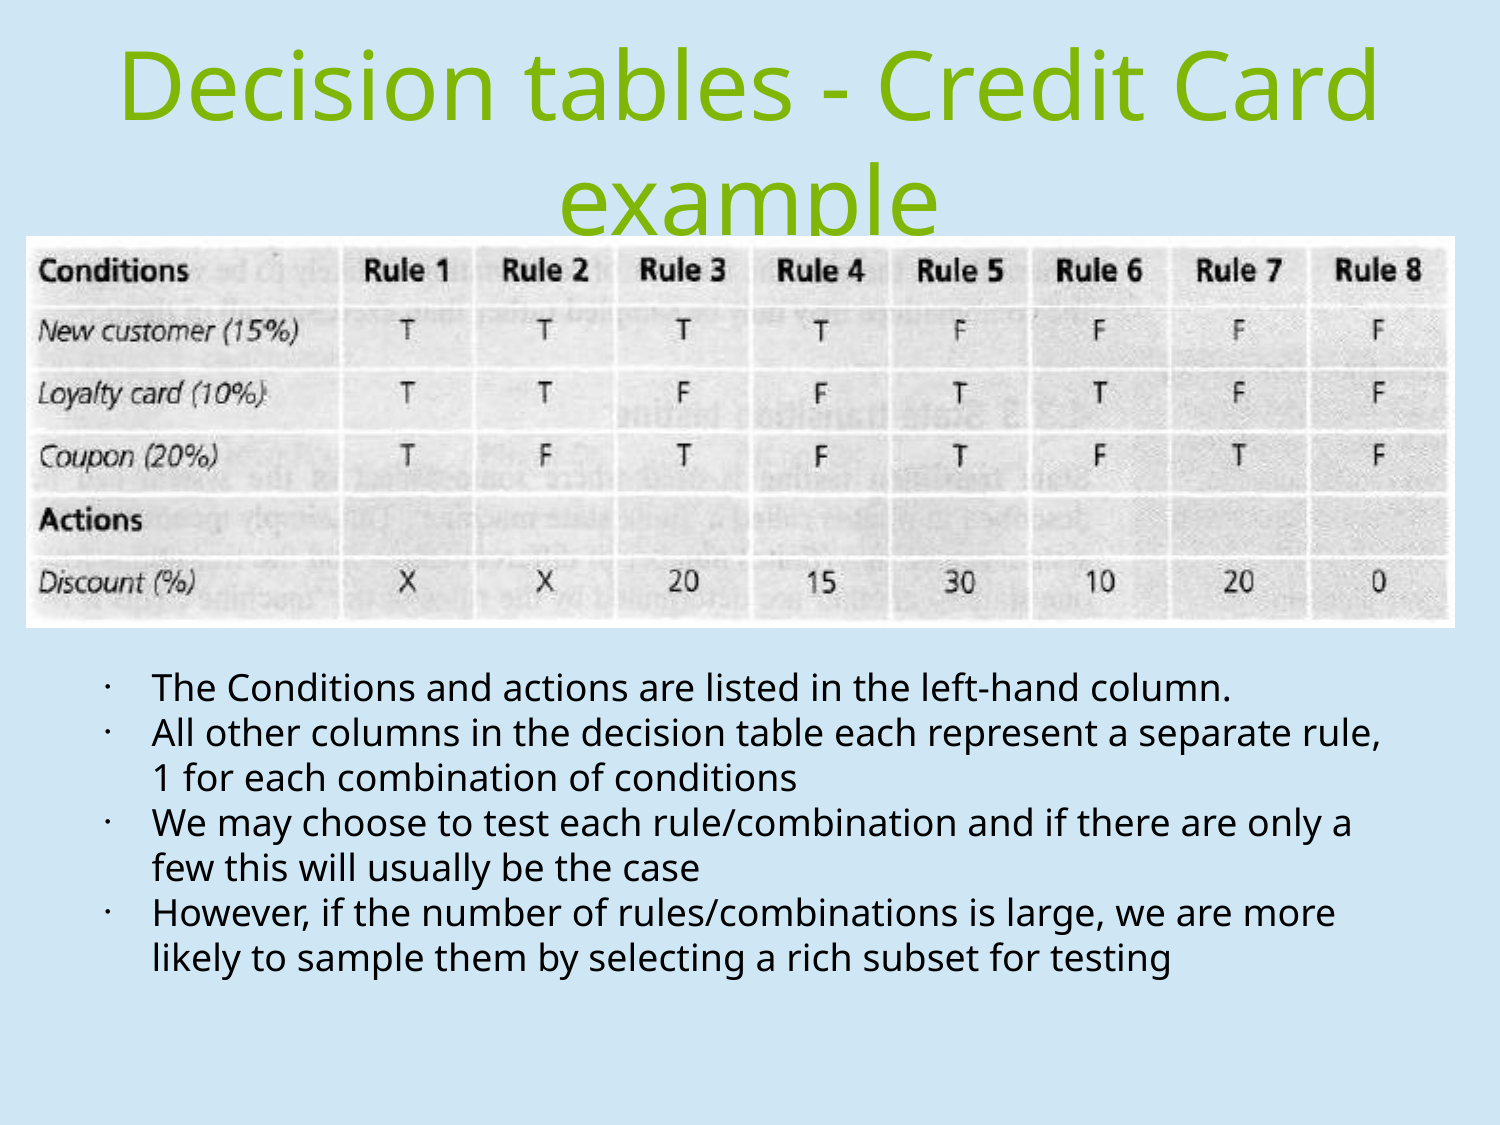

# Decision tables - Credit Card example
The Conditions and actions are listed in the left-hand column.
All other columns in the decision table each represent a separate rule, 1 for each combination of conditions
We may choose to test each rule/combination and if there are only a few this will usually be the case
However, if the number of rules/combinations is large, we are more likely to sample them by selecting a rich subset for testing